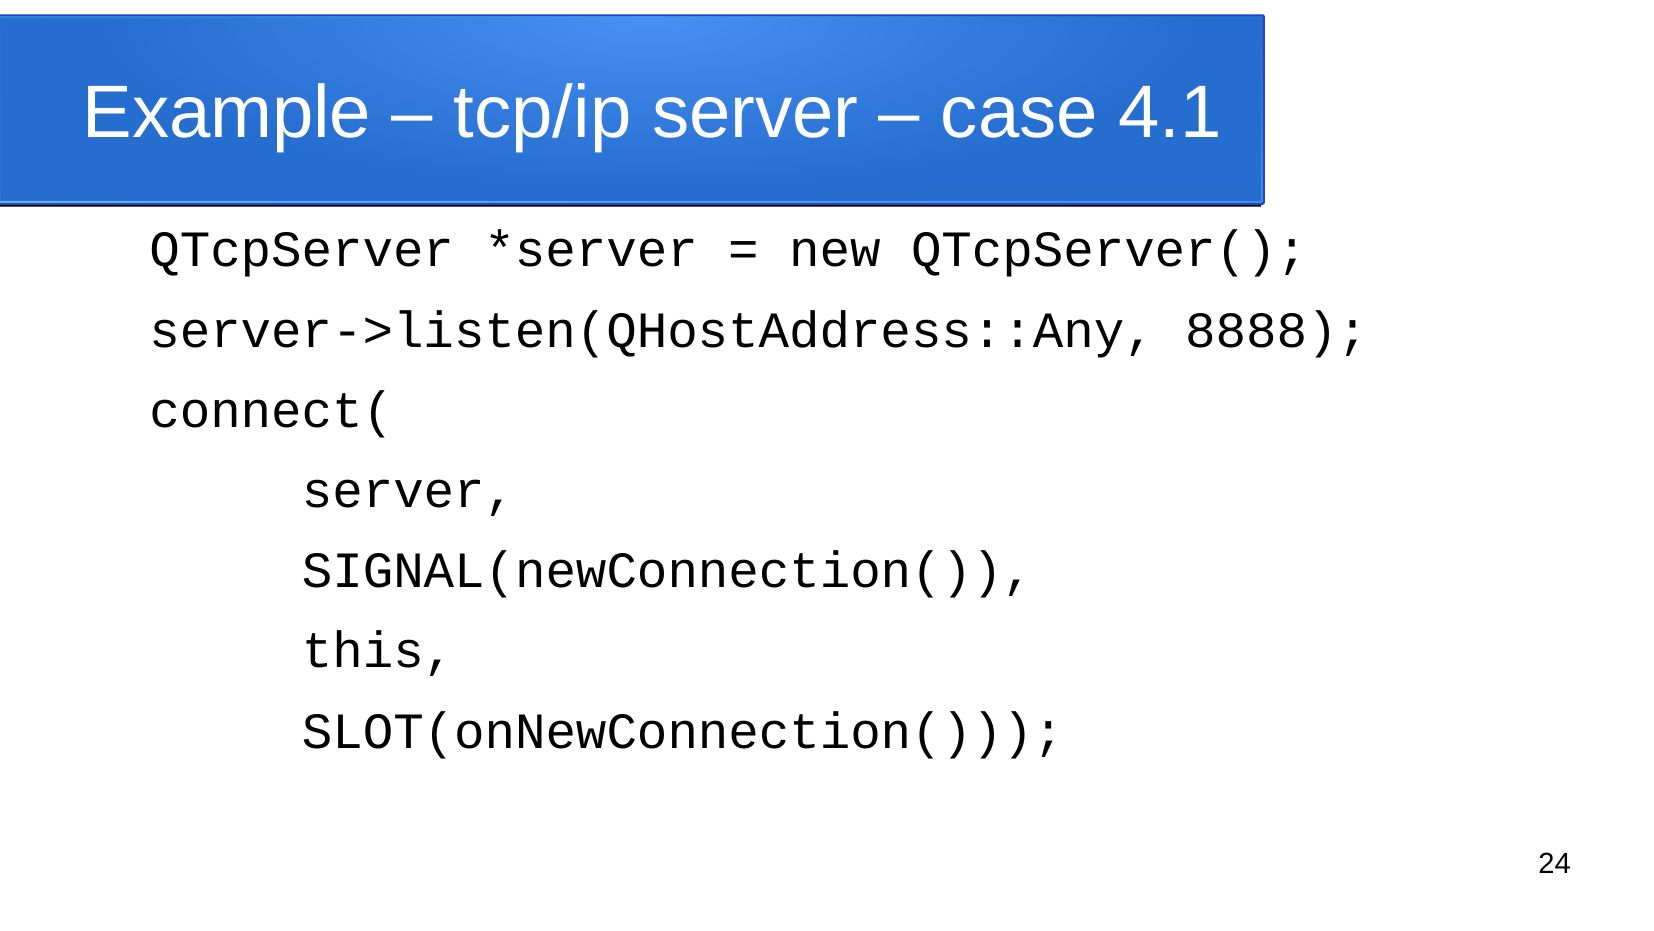

# Example – tcp/ip server – case 4.1
QTcpServer *server = new QTcpServer();
server->listen(QHostAddress::Any, 8888);
connect(
 server,
 SIGNAL(newConnection()),
 this,
 SLOT(onNewConnection()));
24